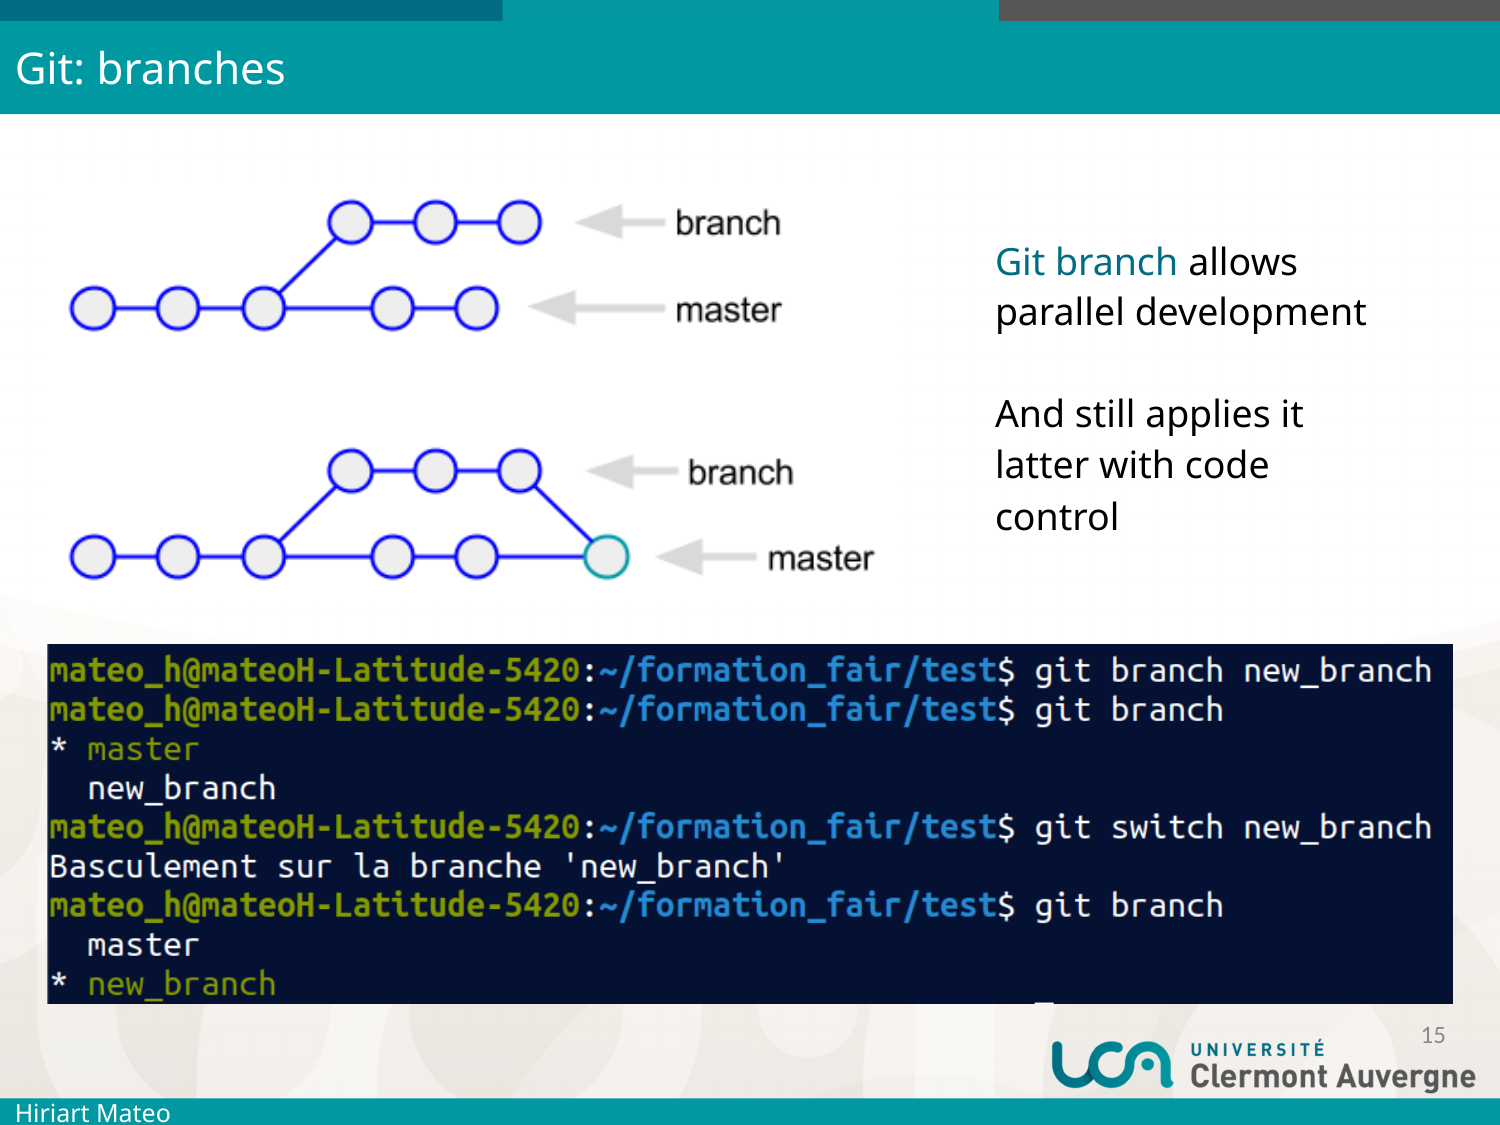

Git: branches
Git branch allows parallel development
And still applies it latter with code control
15
Hiriart Mateo